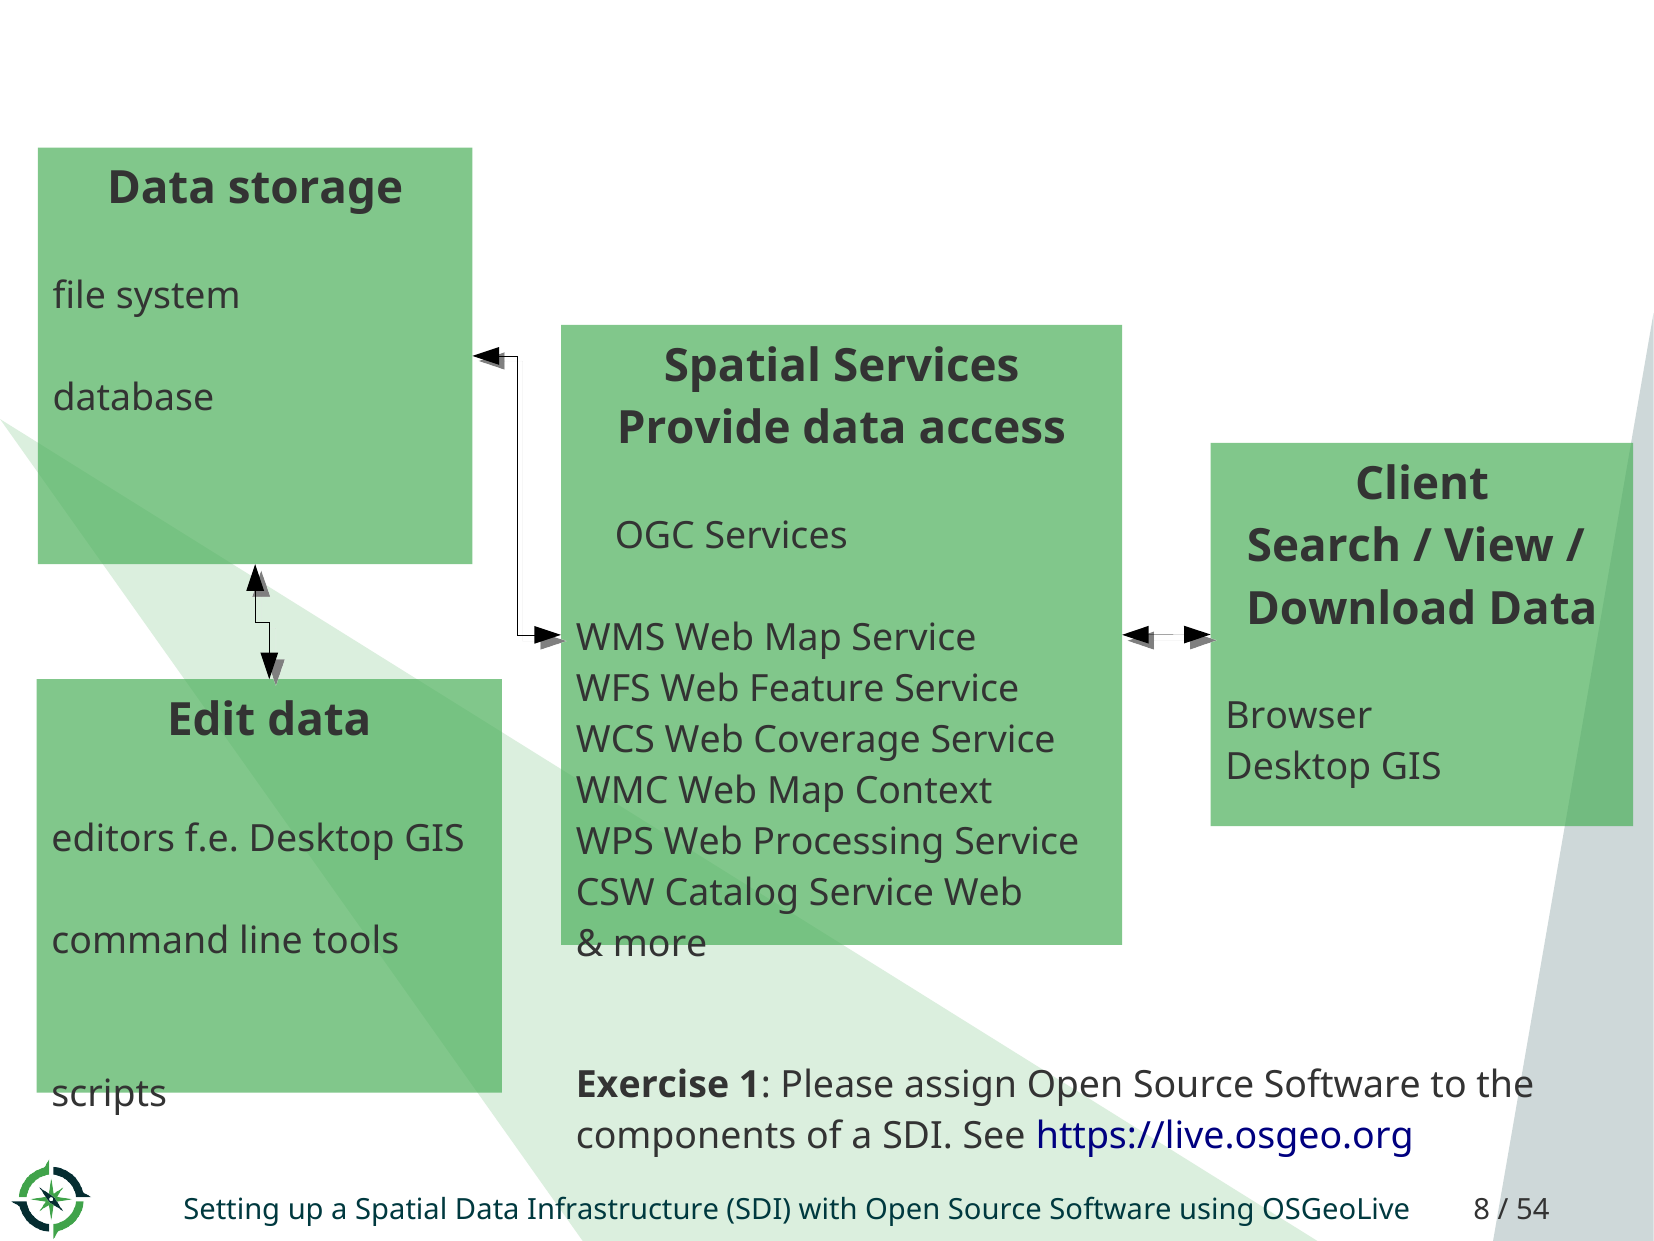

Data storage
file system
database
Spatial Services
Provide data access
 OGC Services
WMS Web Map Service
WFS Web Feature Service
WCS Web Coverage Service
WMC Web Map Context
WPS Web Processing Service
CSW Catalog Service Web
& more
Client
Search / View /
Download Data
Browser
Desktop GIS
Edit data
editors f.e. Desktop GIS
command line tools
scripts
Exercise 1: Please assign Open Source Software to the components of a SDI. See https://live.osgeo.org